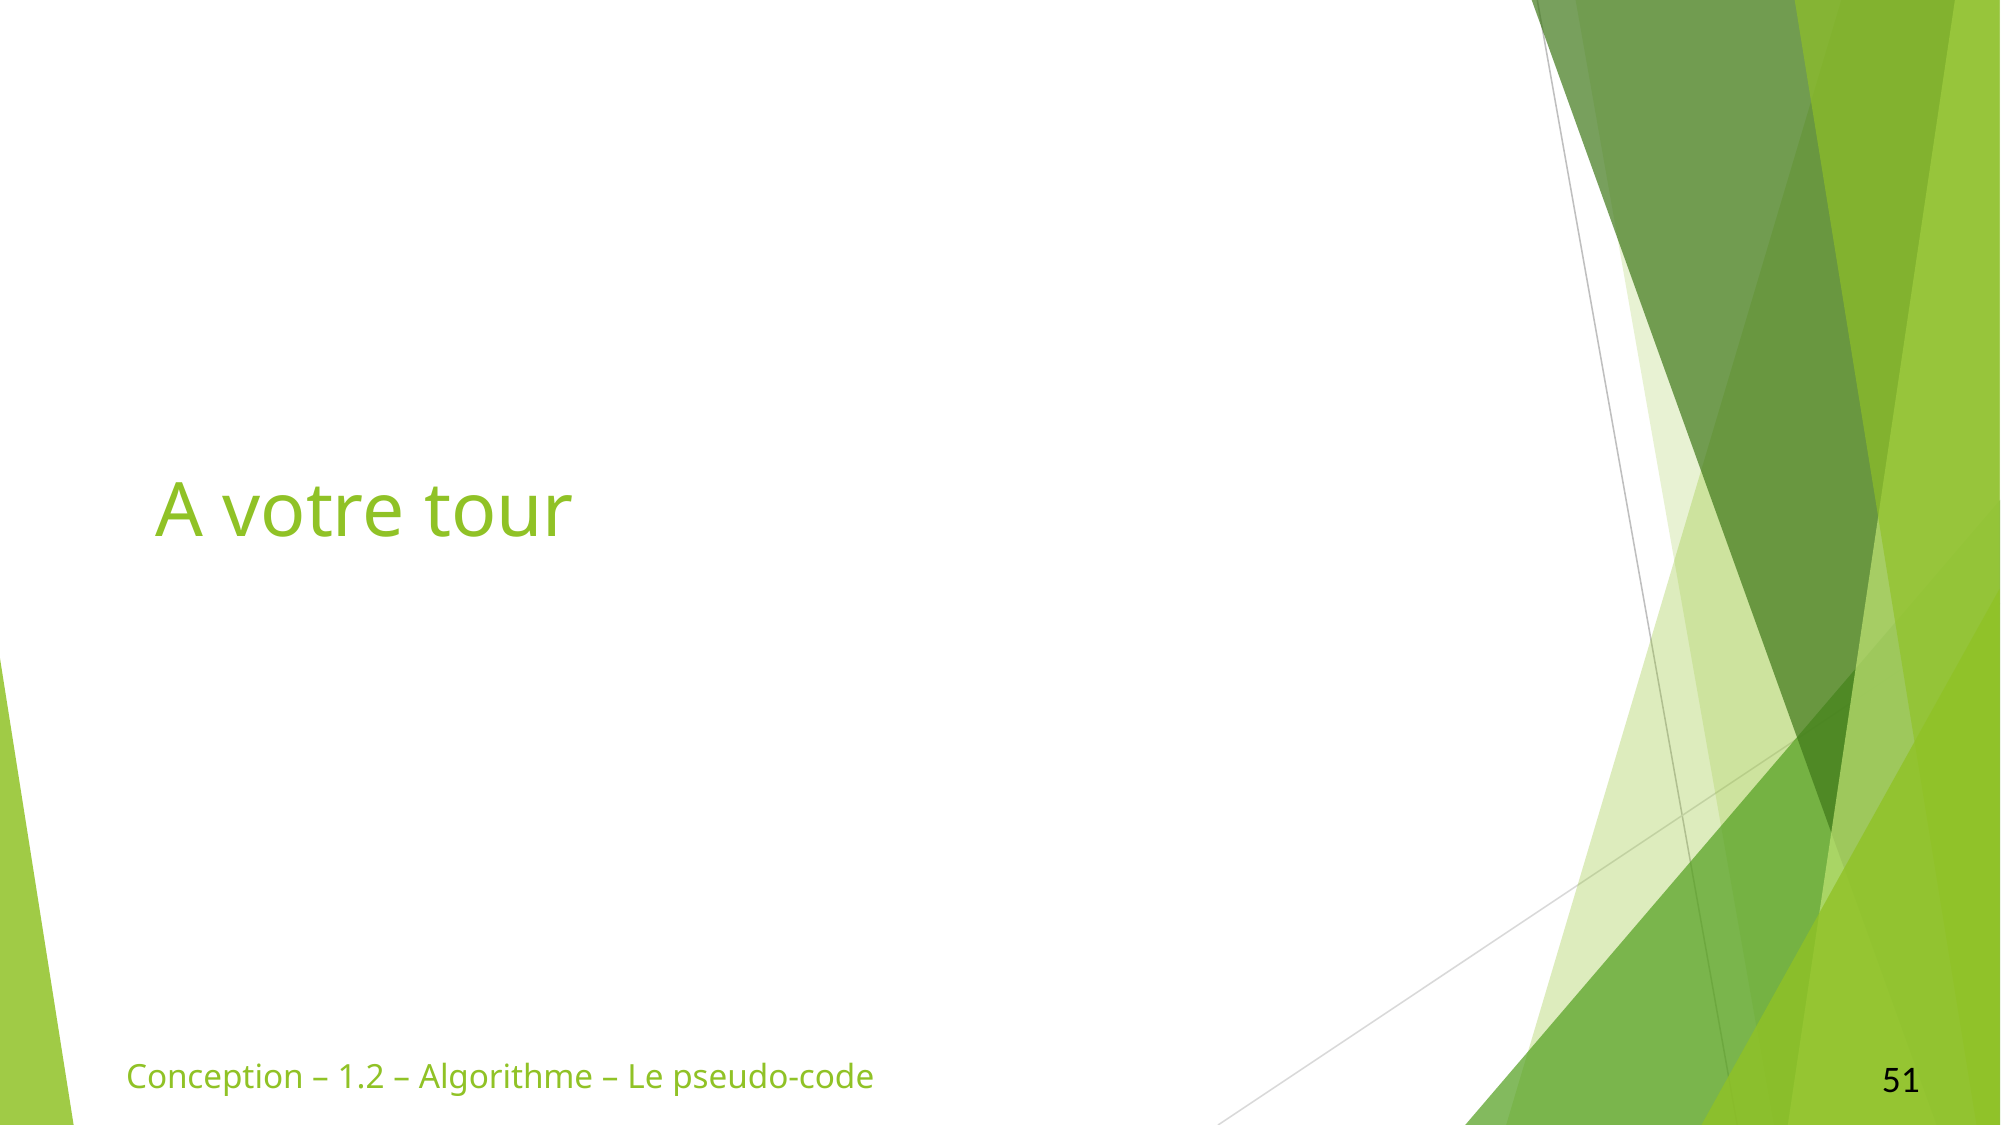

# A votre tour
Conception – 1.2 – Algorithme – Le pseudo-code